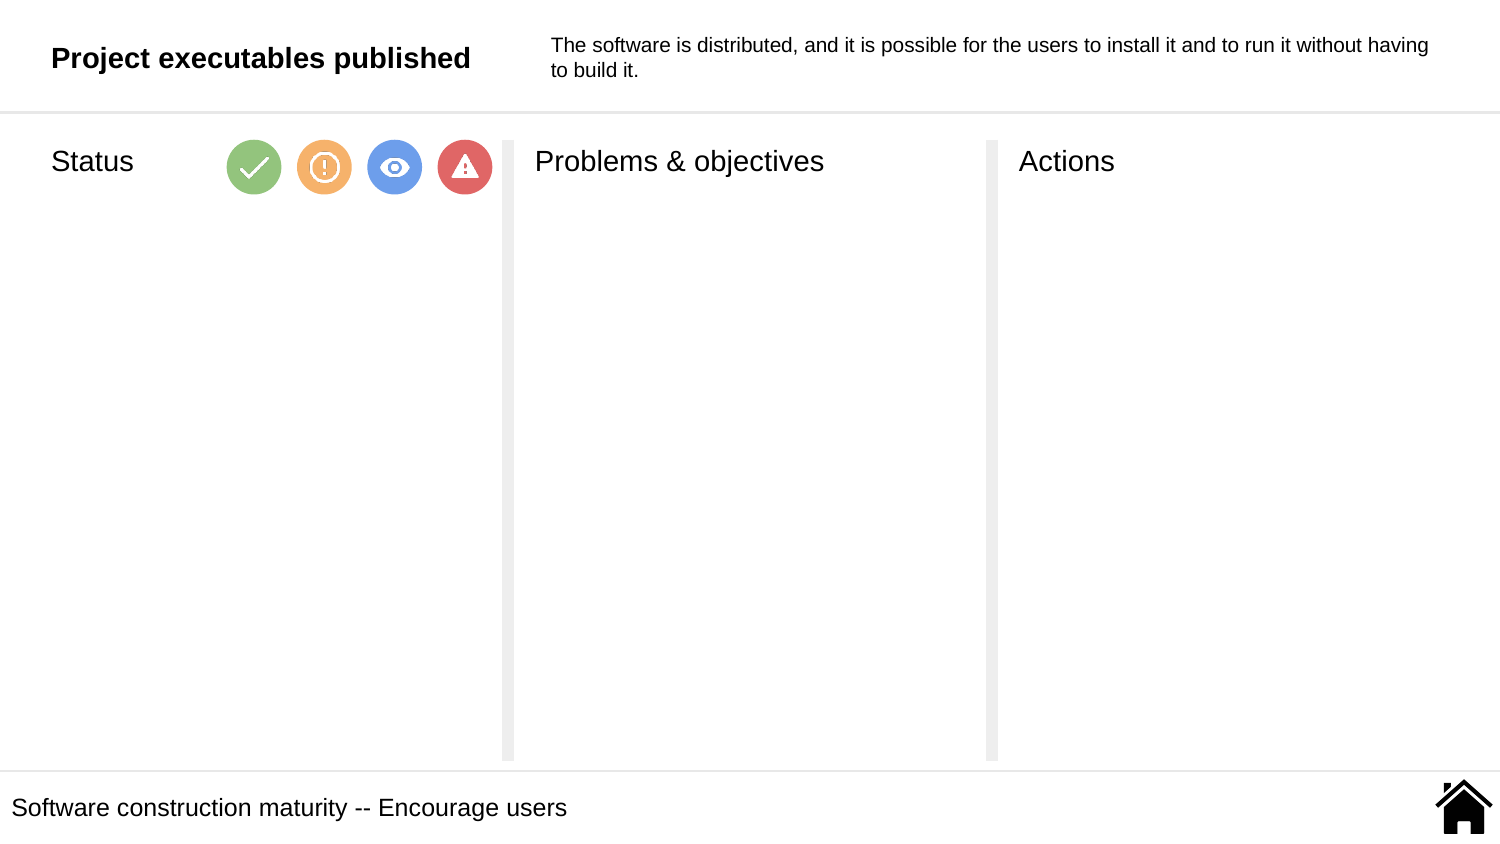

Project executables published
The software is distributed, and it is possible for the users to install it and to run it without having to build it.
# Status
Problems & objectives
Actions
Software construction maturity -- Encourage users